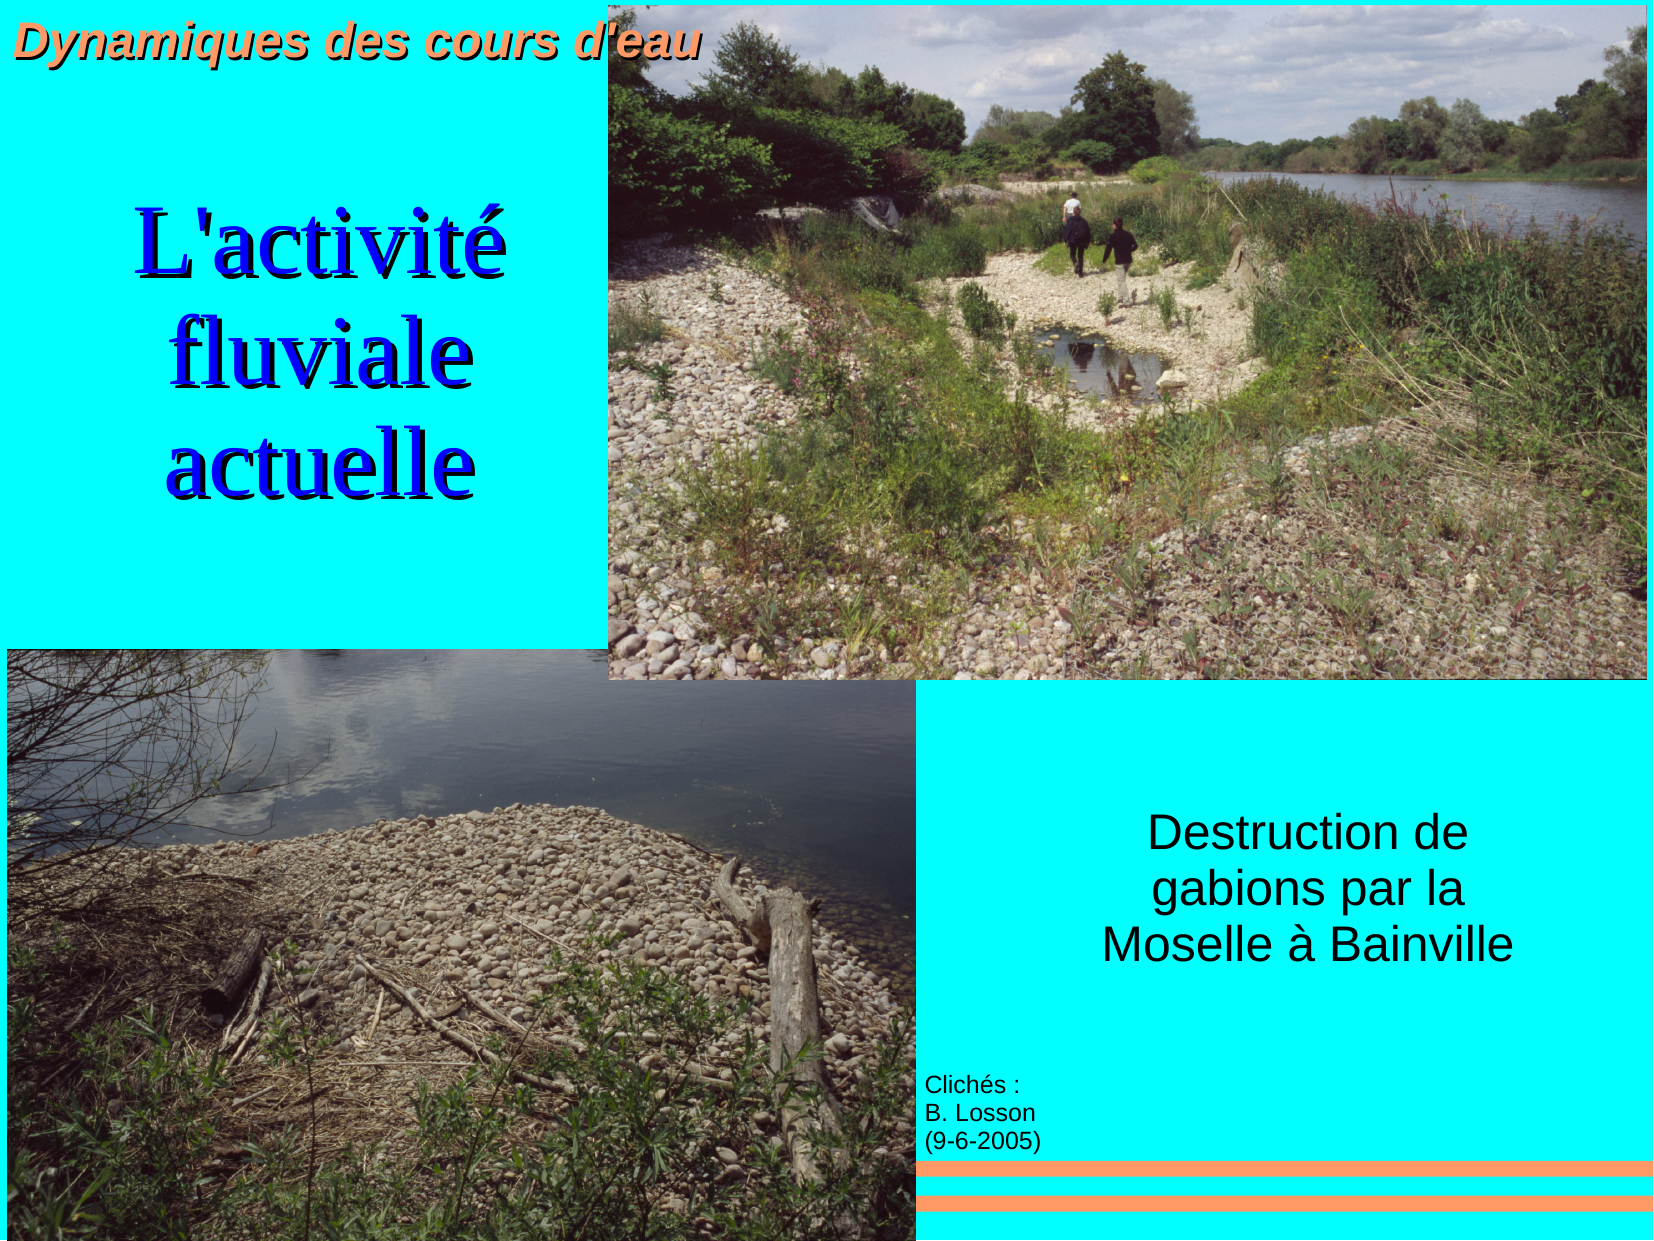

# Dynamiques des cours d'eau
L'activité fluviale actuelle
Destruction de gabions par la Moselle à Bainville
Clichés :
B. Losson
(9-6-2005)